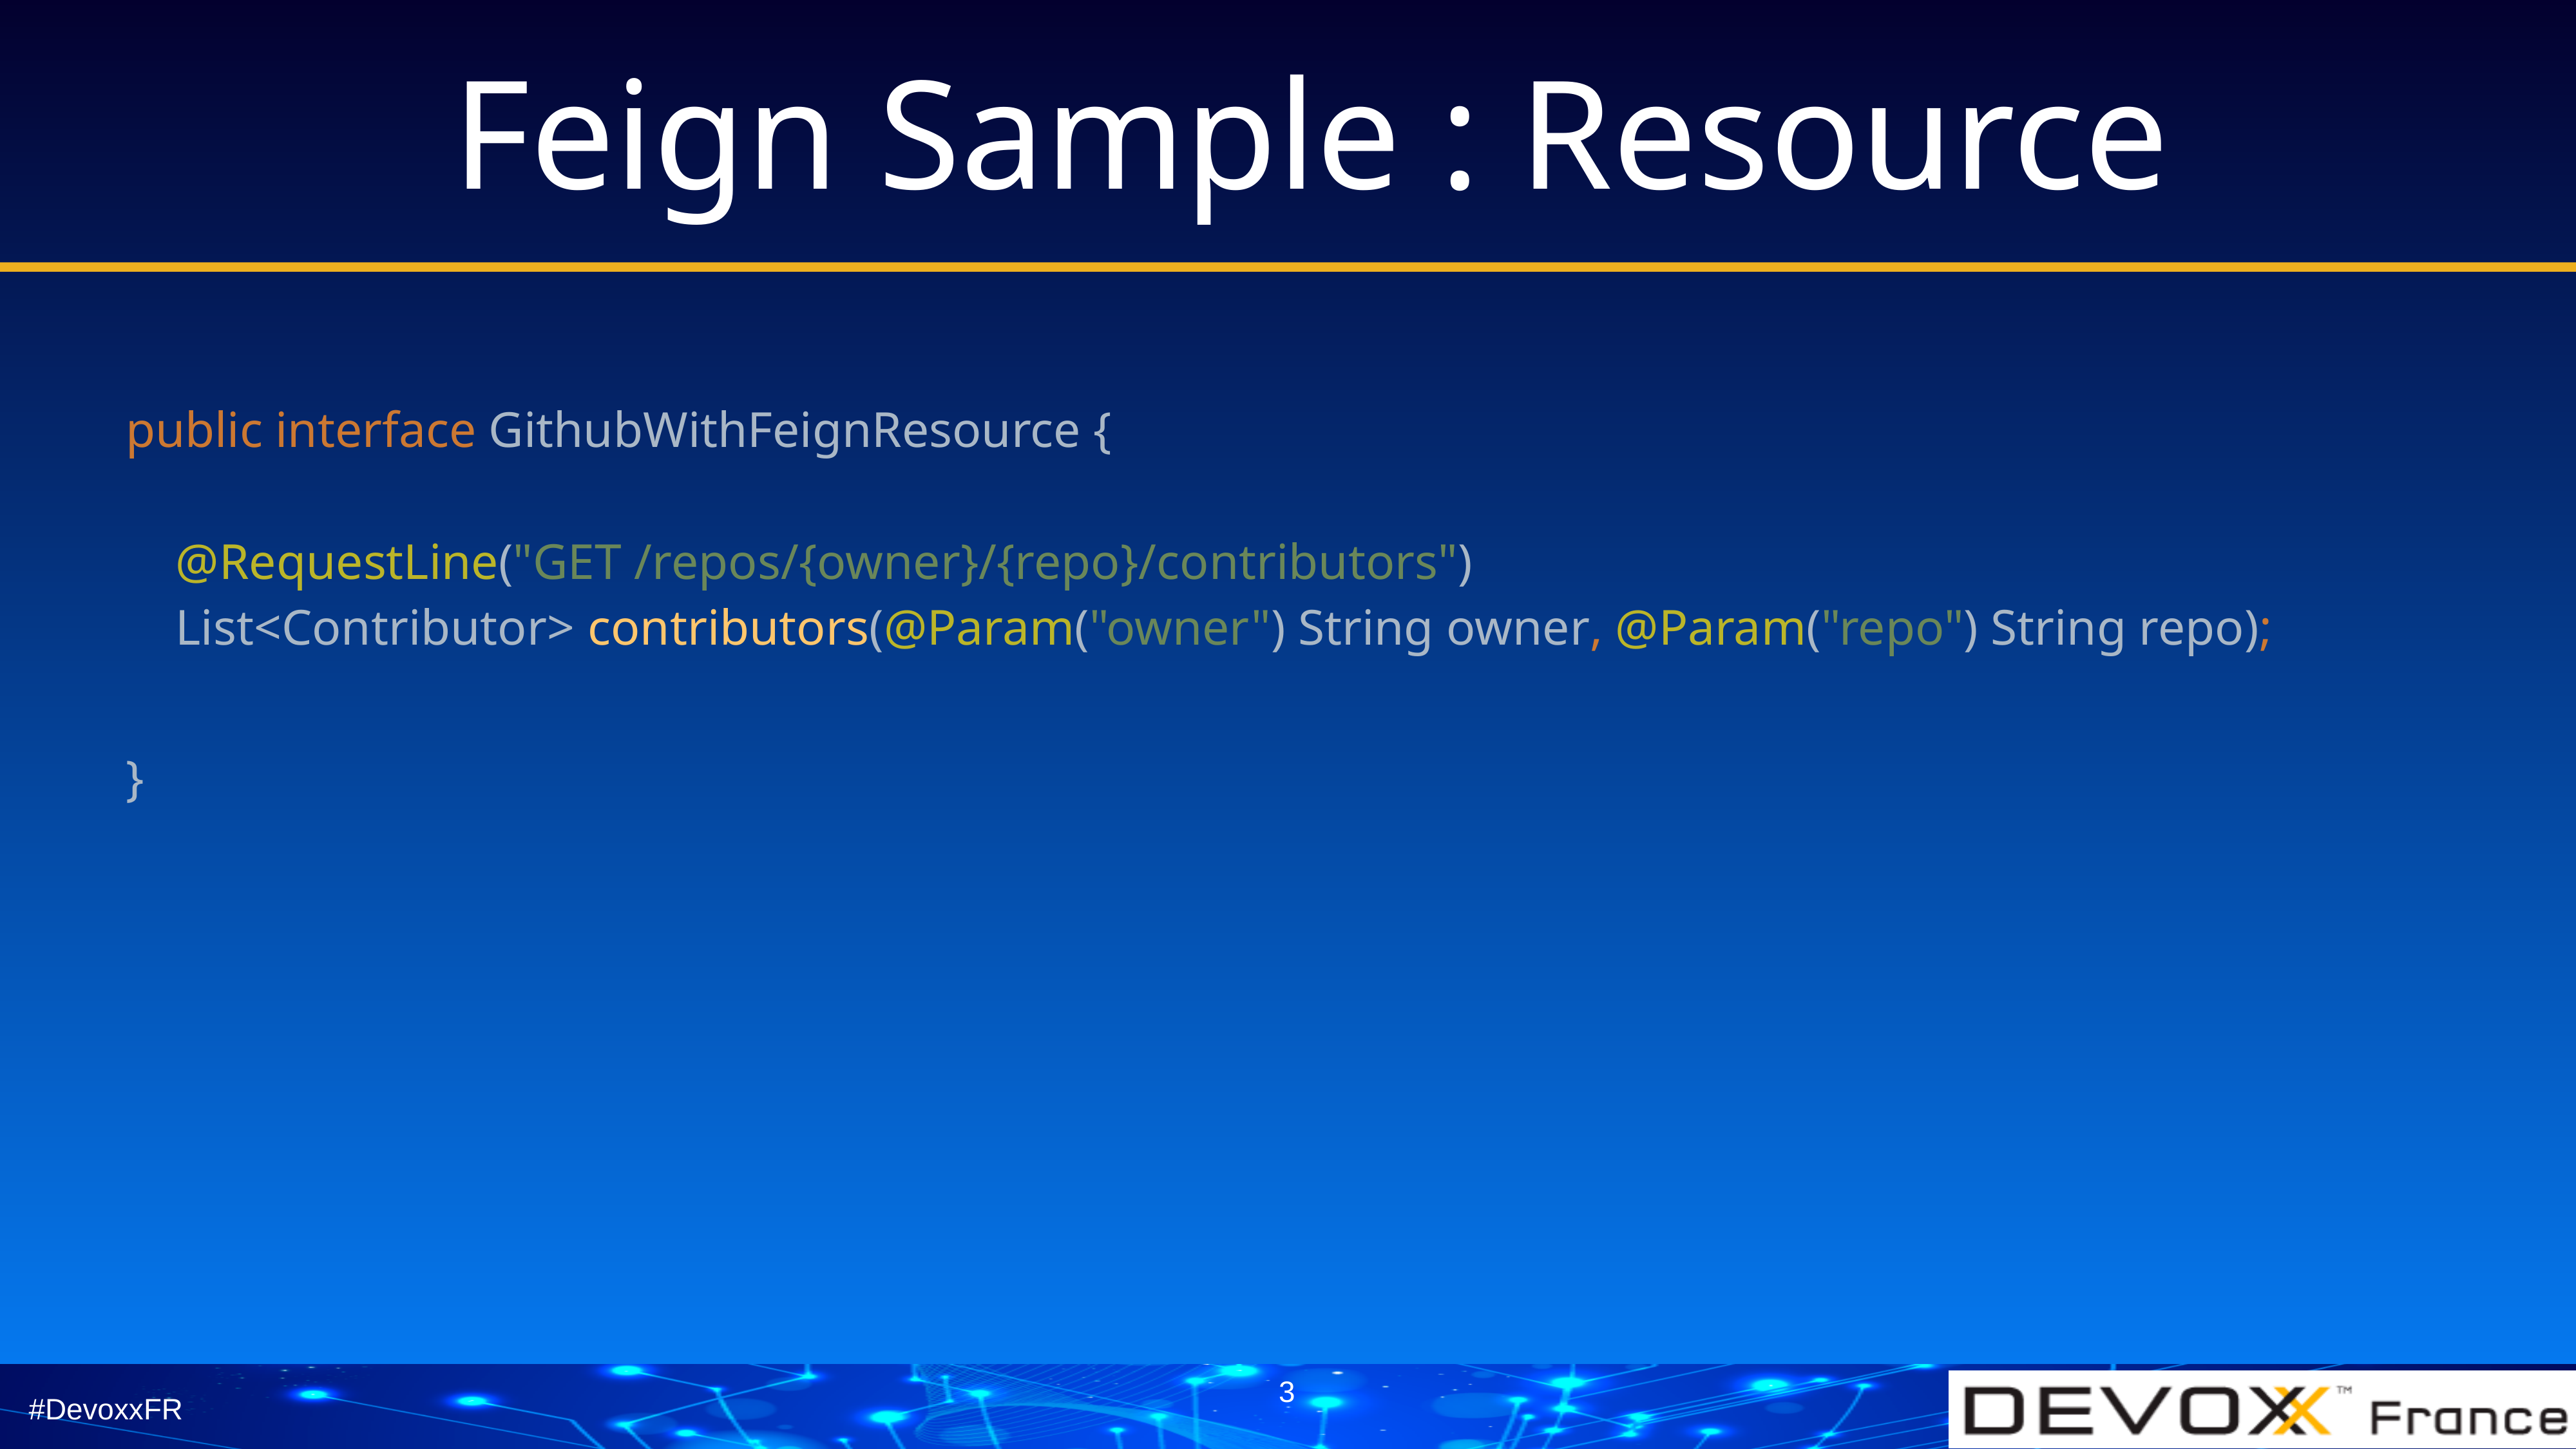

# Feign Sample : Resource
public interface GithubWithFeignResource {
 @RequestLine("GET /repos/{owner}/{repo}/contributors")
 List<Contributor> contributors(@Param("owner") String owner, @Param("repo") String repo);
}
3